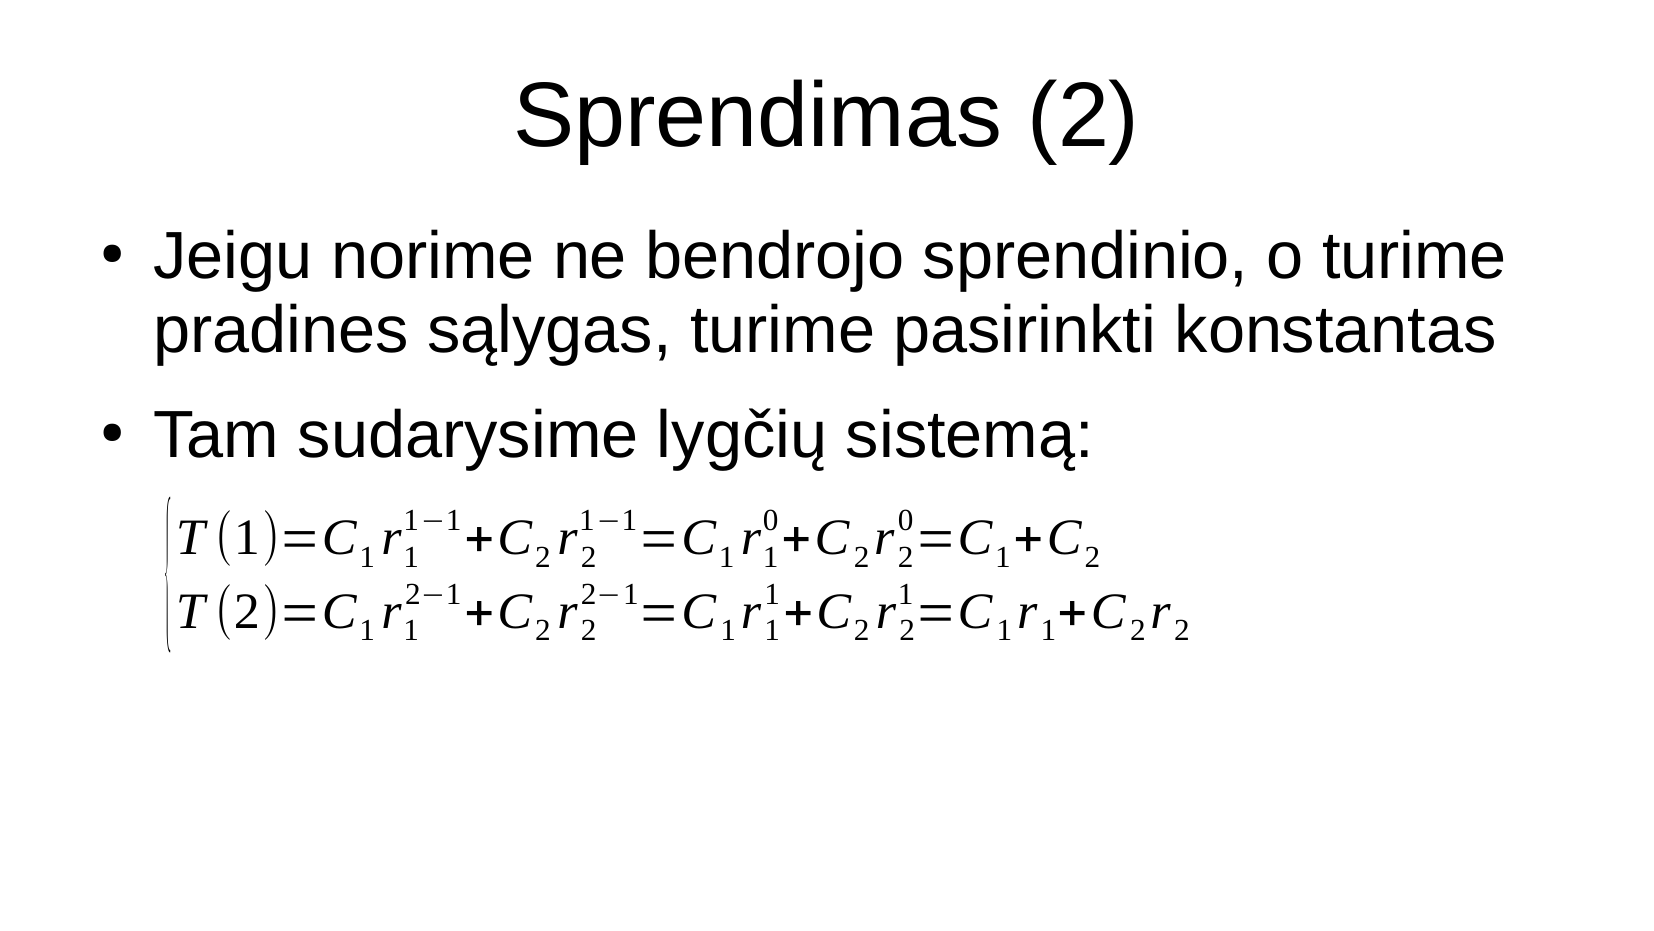

# Sprendimas (2)
Jeigu norime ne bendrojo sprendinio, o turime pradines sąlygas, turime pasirinkti konstantas
Tam sudarysime lygčių sistemą: